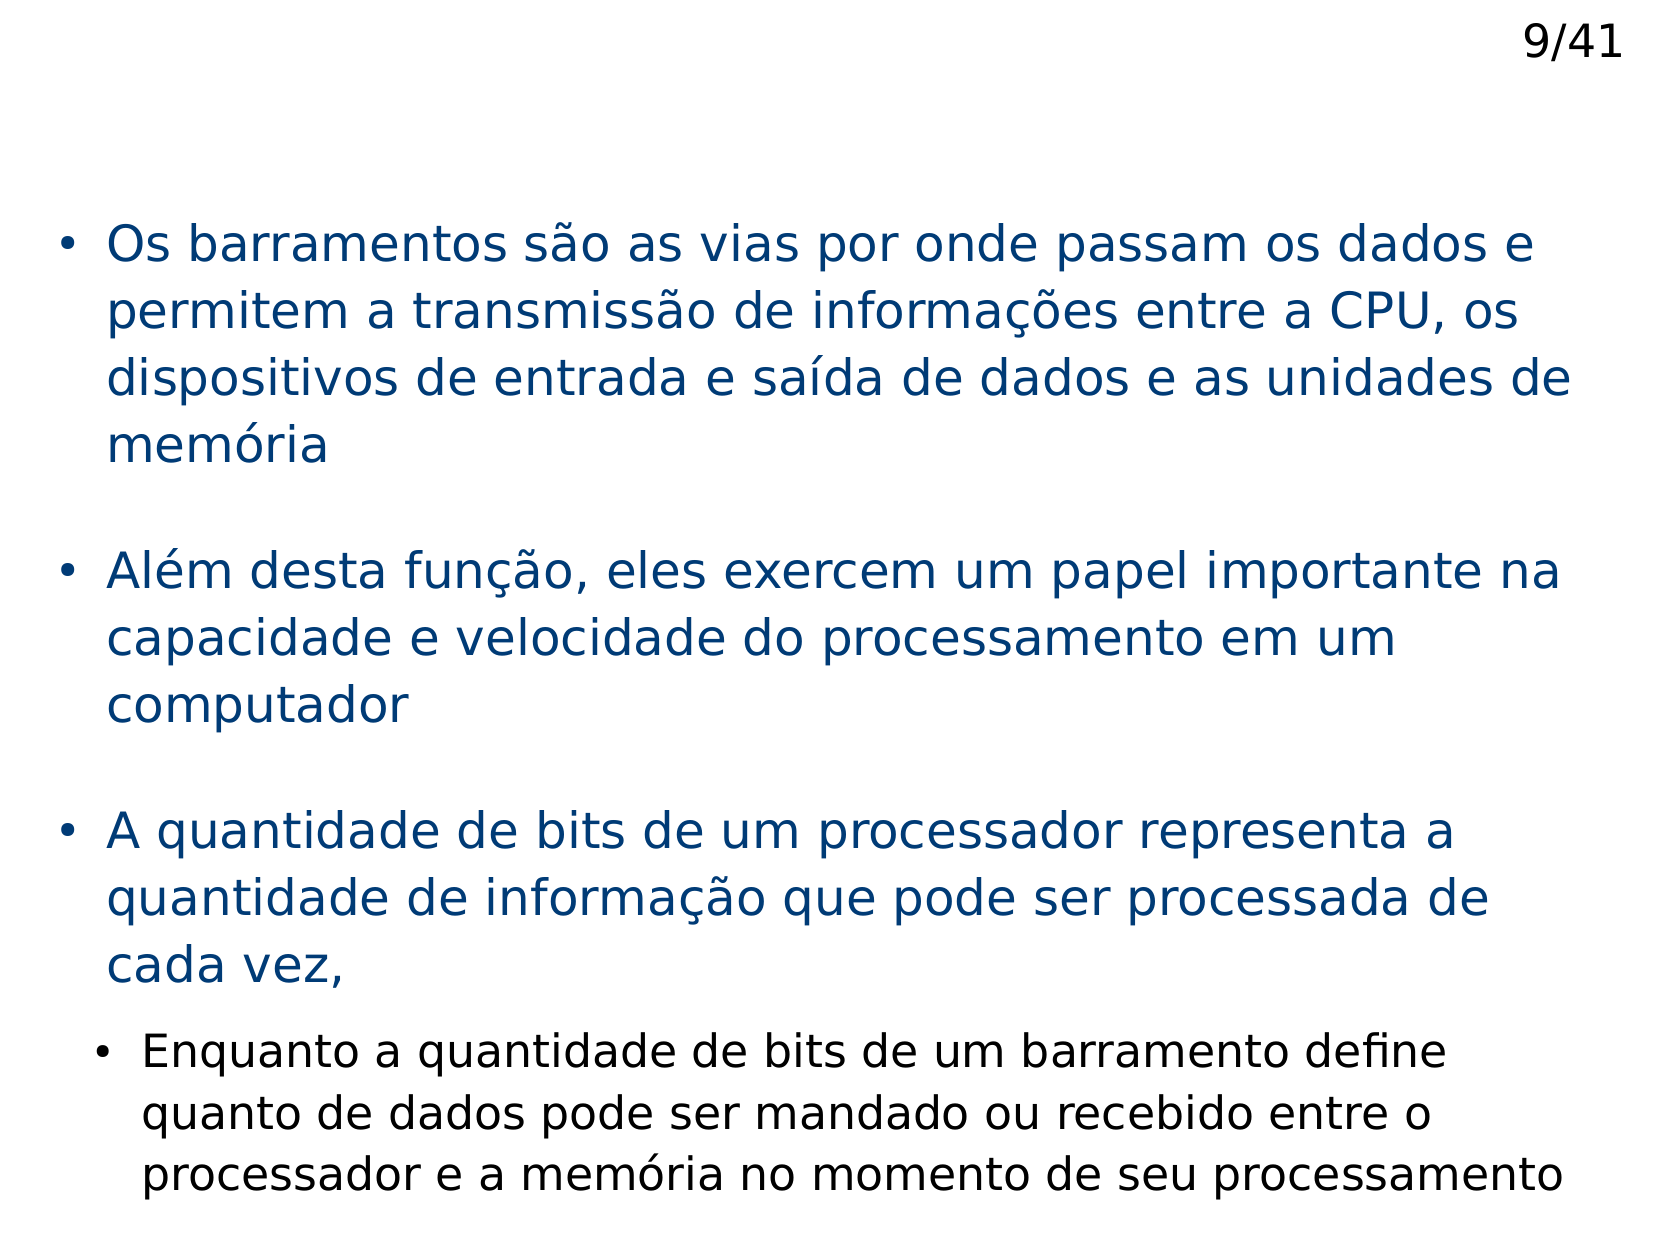

9
#
Os barramentos são as vias por onde passam os dados e permitem a transmissão de informações entre a CPU, os dispositivos de entrada e saída de dados e as unidades de memória
Além desta função, eles exercem um papel importante na capacidade e velocidade do processamento em um computador
A quantidade de bits de um processador representa a quantidade de informação que pode ser processada de cada vez,
Enquanto a quantidade de bits de um barramento define quanto de dados pode ser mandado ou recebido entre o processador e a memória no momento de seu processamento